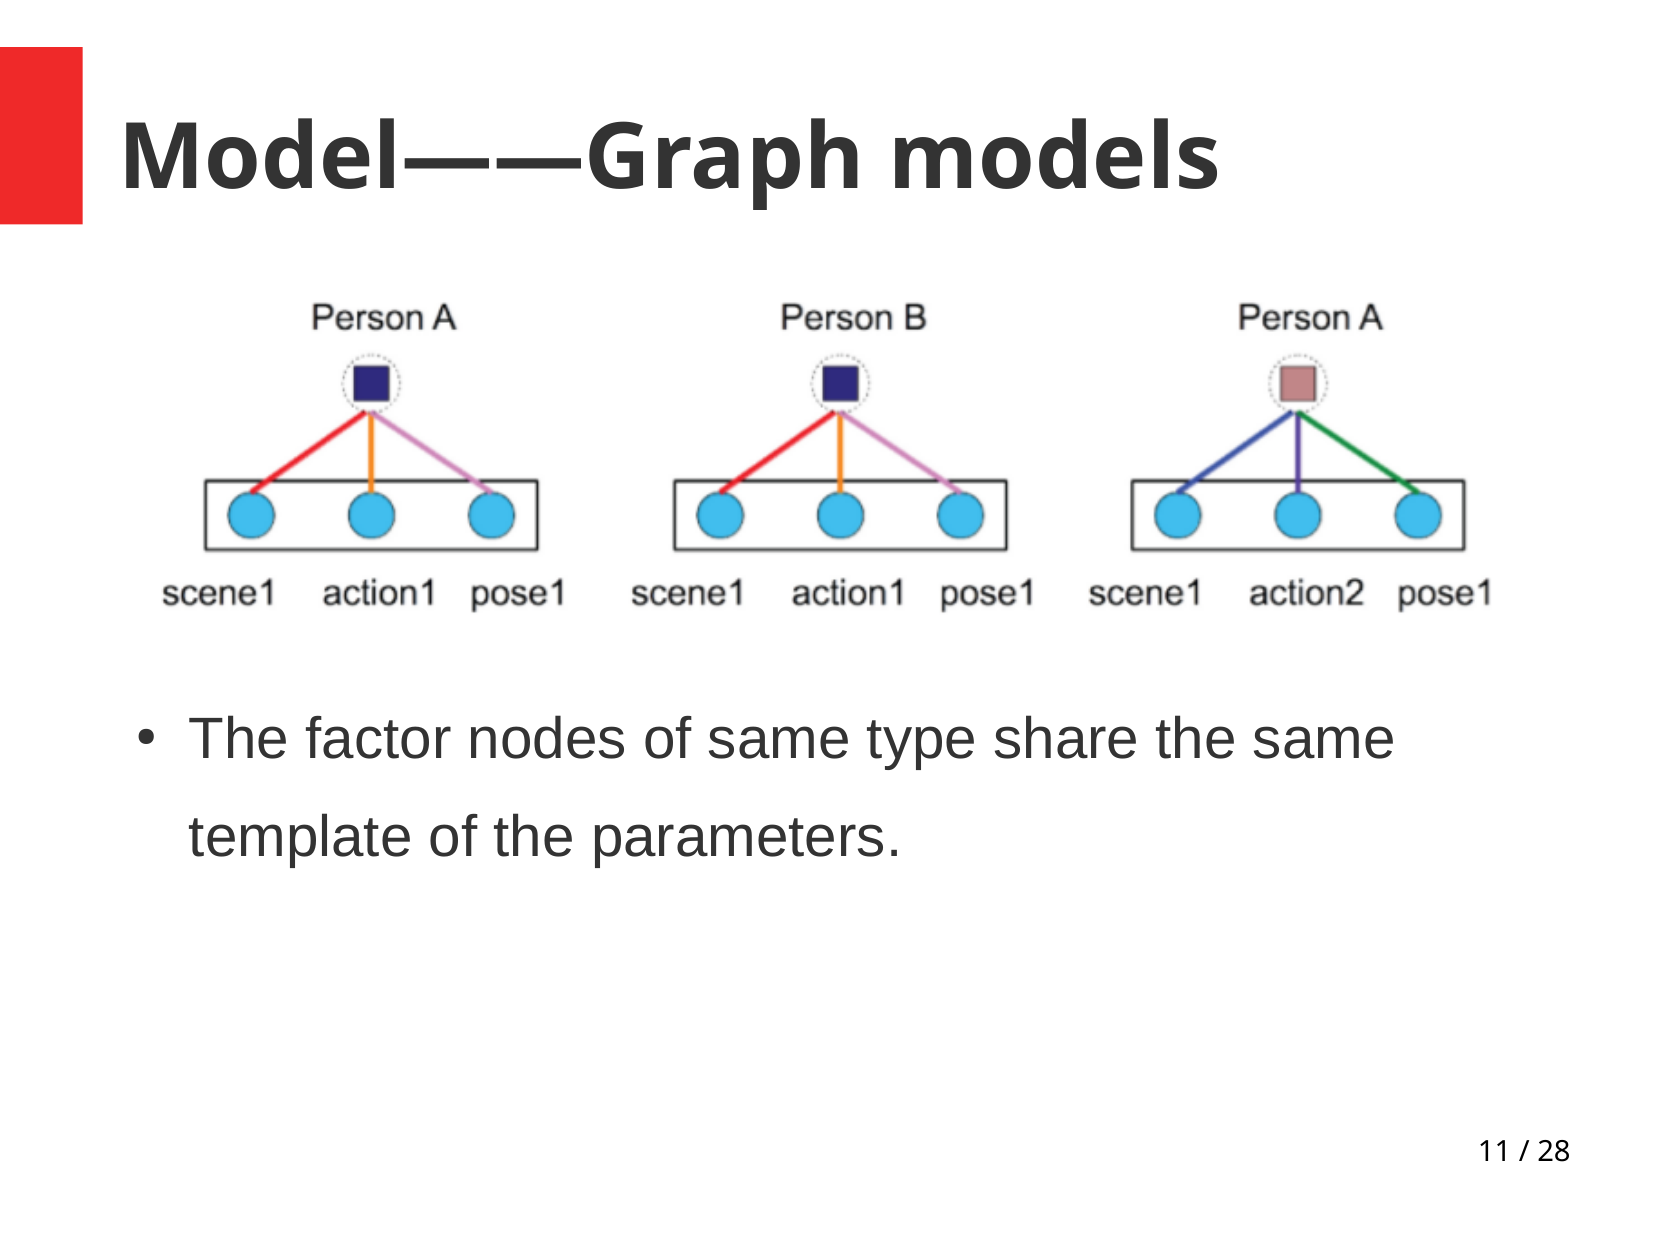

# Model——Graph models
The factor nodes of same type share the same template of the parameters.
11